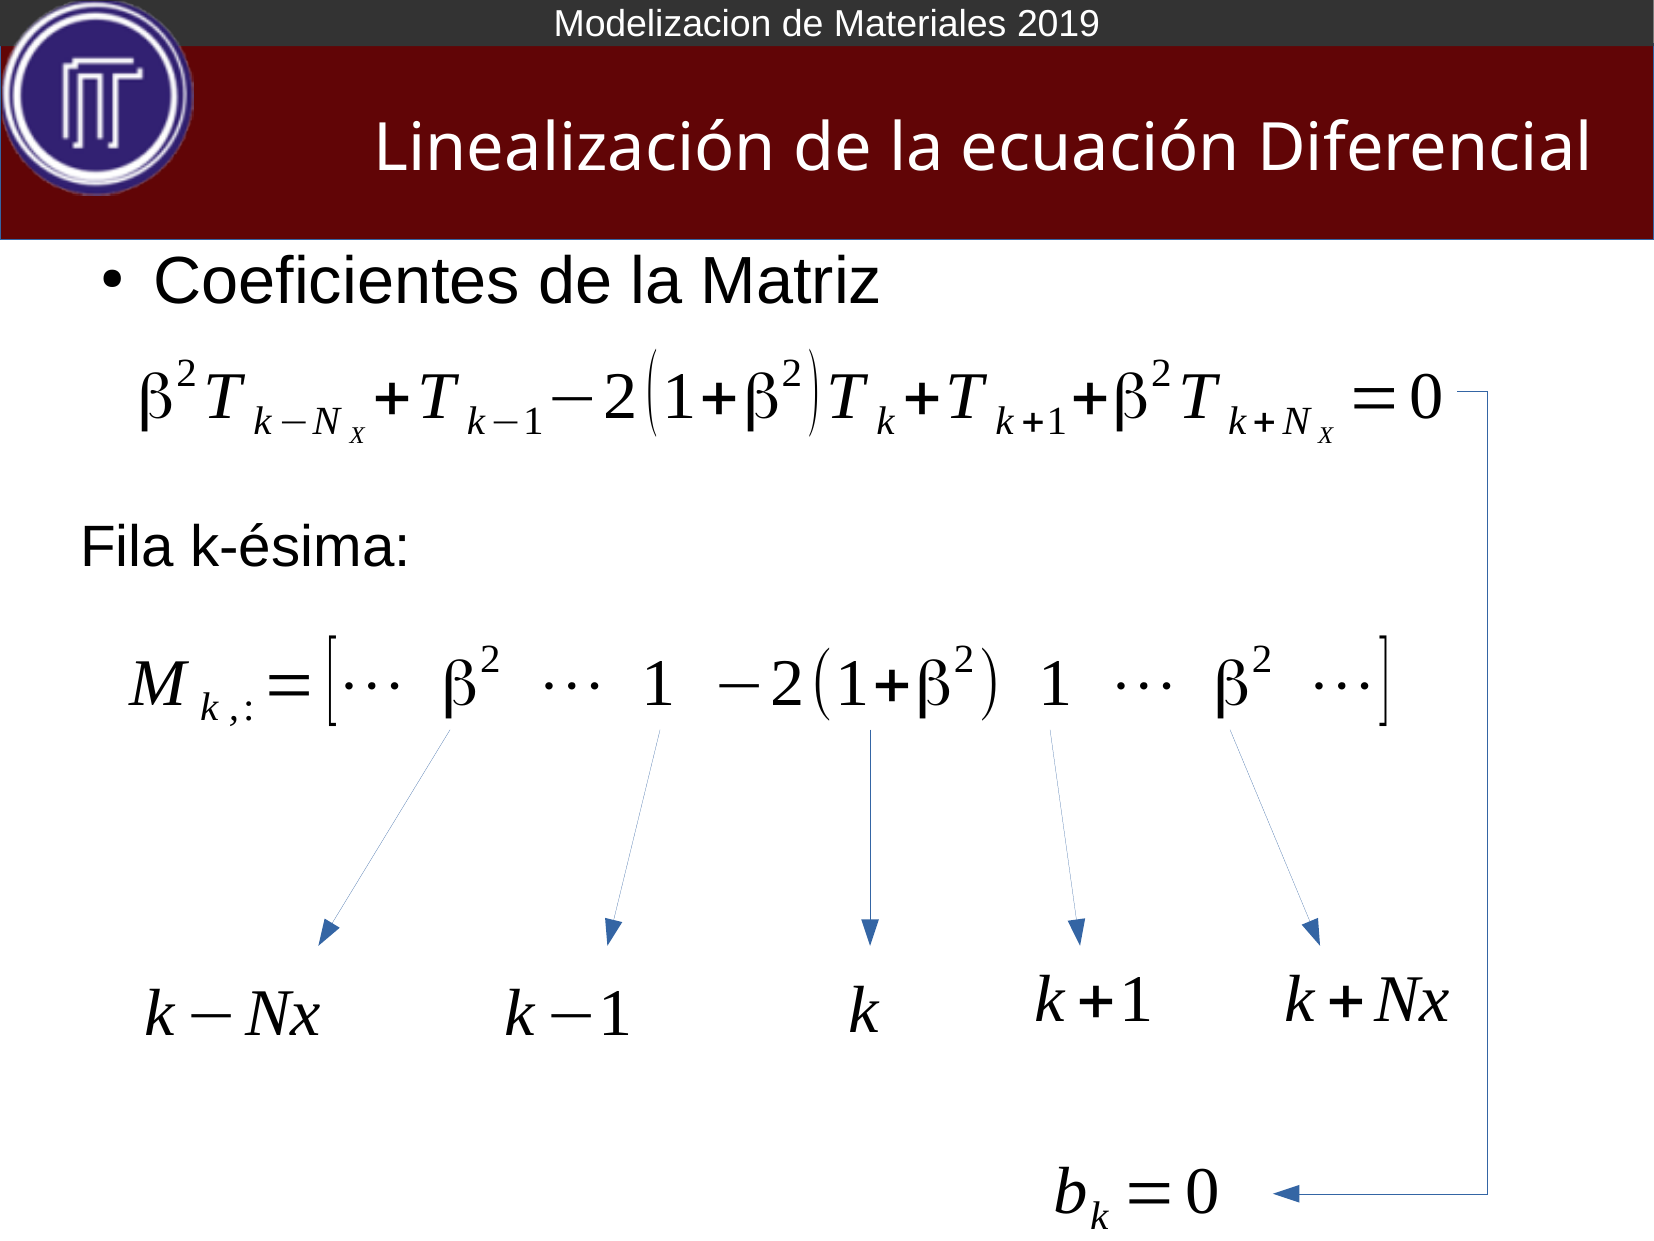

# Linealización de la ecuación Diferencial
Coeficientes de la Matriz
Fila k-ésima: